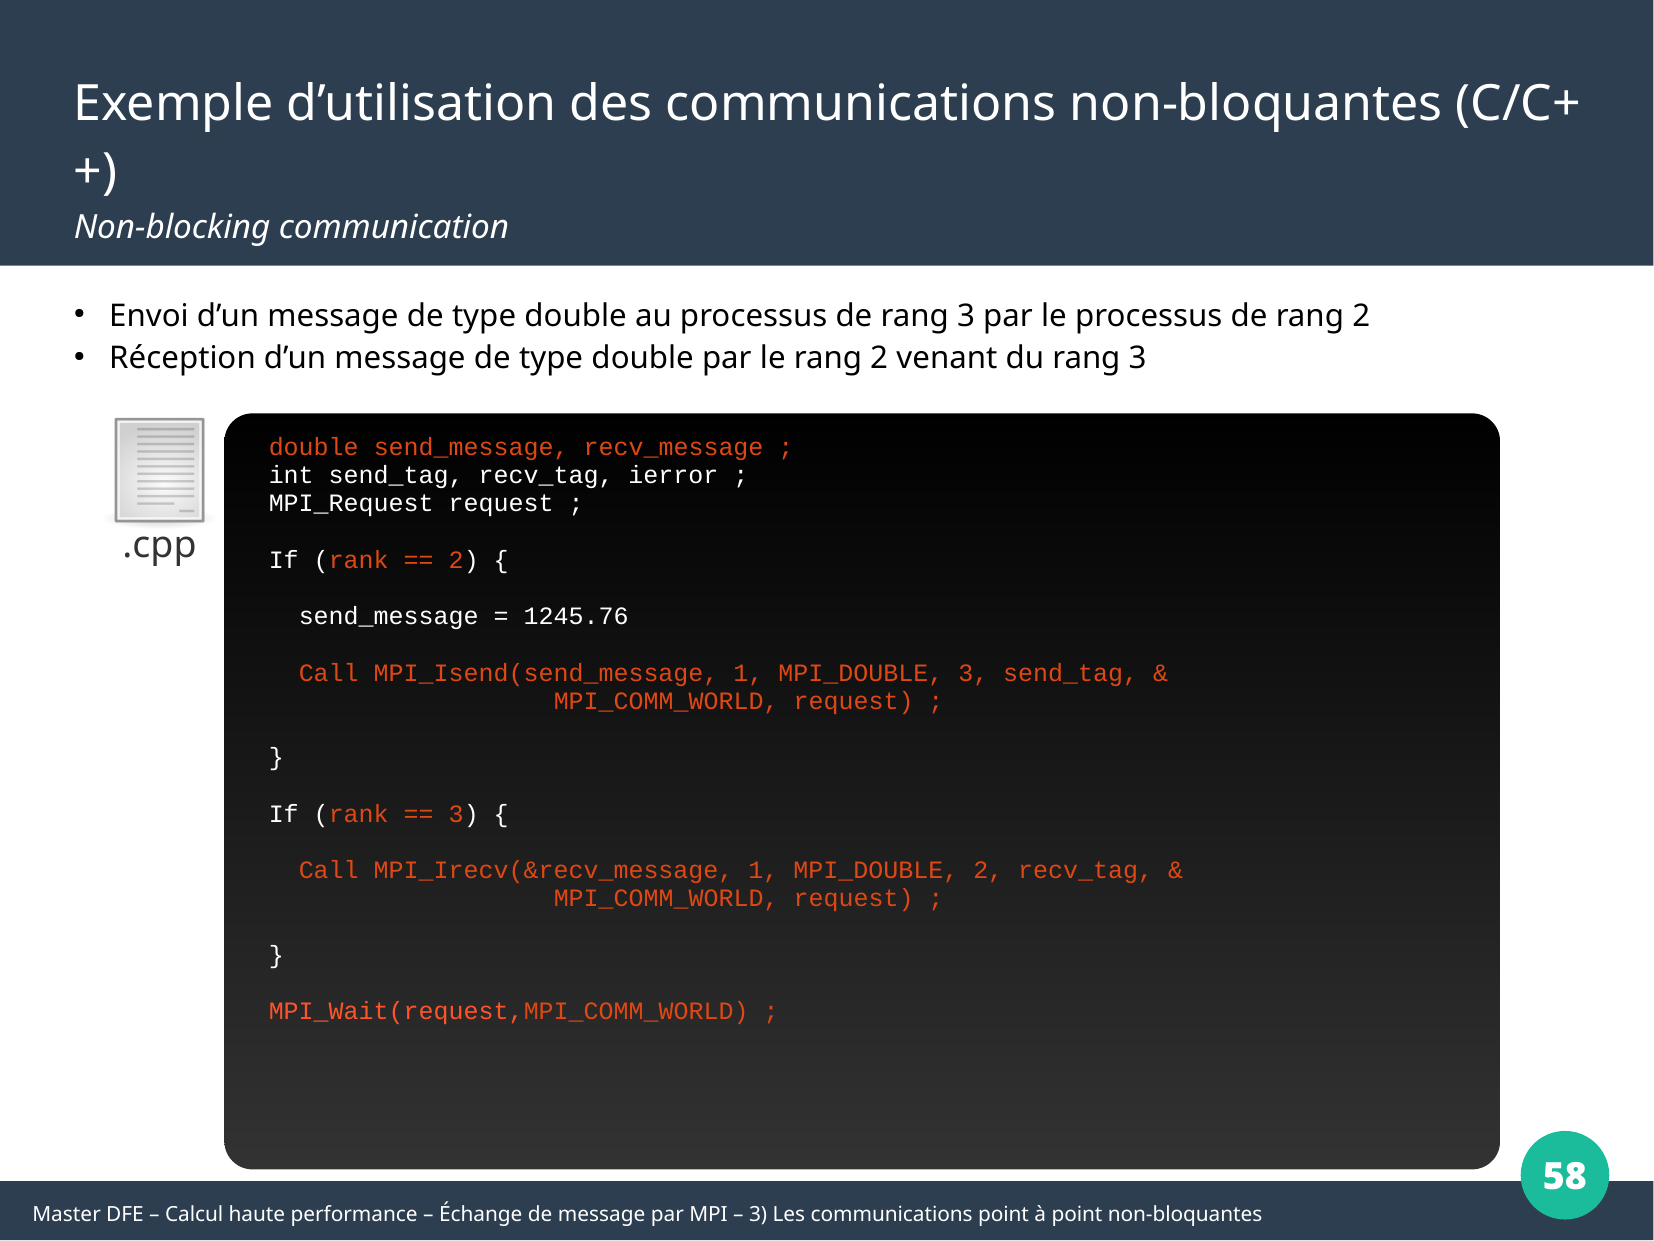

Exemple d’utilisation des communications non-bloquantes (C/C++)
Non-blocking communication
Envoi d’un message de type double au processus de rang 3 par le processus de rang 2
Réception d’un message de type double par le rang 2 venant du rang 3
double send_message, recv_message ;
int send_tag, recv_tag, ierror ;
MPI_Request request ;
If (rank == 2) {
 send_message = 1245.76
 Call MPI_Isend(send_message, 1, MPI_DOUBLE, 3, send_tag, &
 MPI_COMM_WORLD, request) ;
}
If (rank == 3) {
 Call MPI_Irecv(&recv_message, 1, MPI_DOUBLE, 2, recv_tag, &
 MPI_COMM_WORLD, request) ;
}
MPI_Wait(request,MPI_COMM_WORLD) ;
.cpp
58
Master DFE – Calcul haute performance – Échange de message par MPI – 3) Les communications point à point non-bloquantes